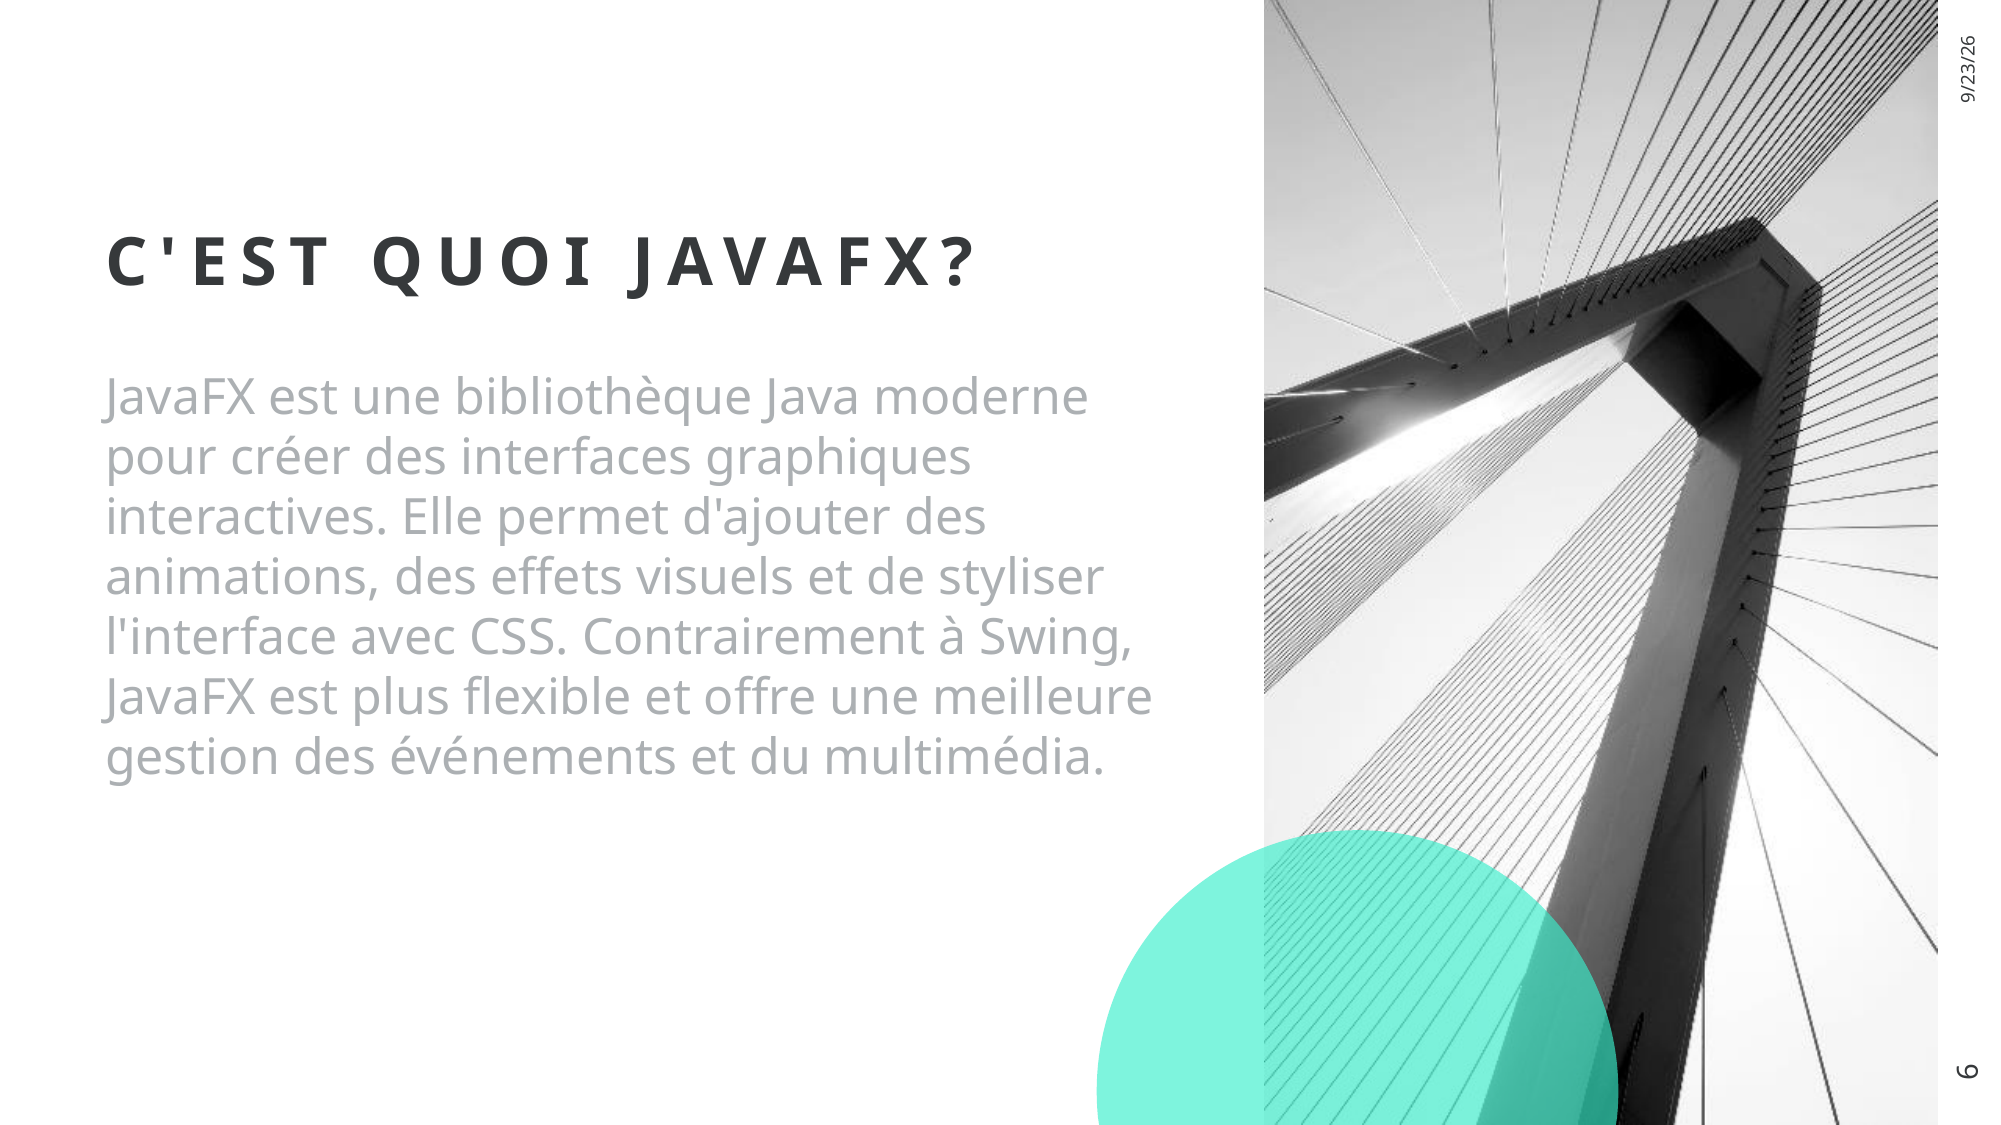

# C'est Quoi javafx?
JavaFX est une bibliothèque Java moderne pour créer des interfaces graphiques interactives. Elle permet d'ajouter des animations, des effets visuels et de styliser l'interface avec CSS. Contrairement à Swing, JavaFX est plus flexible et offre une meilleure gestion des événements et du multimédia.